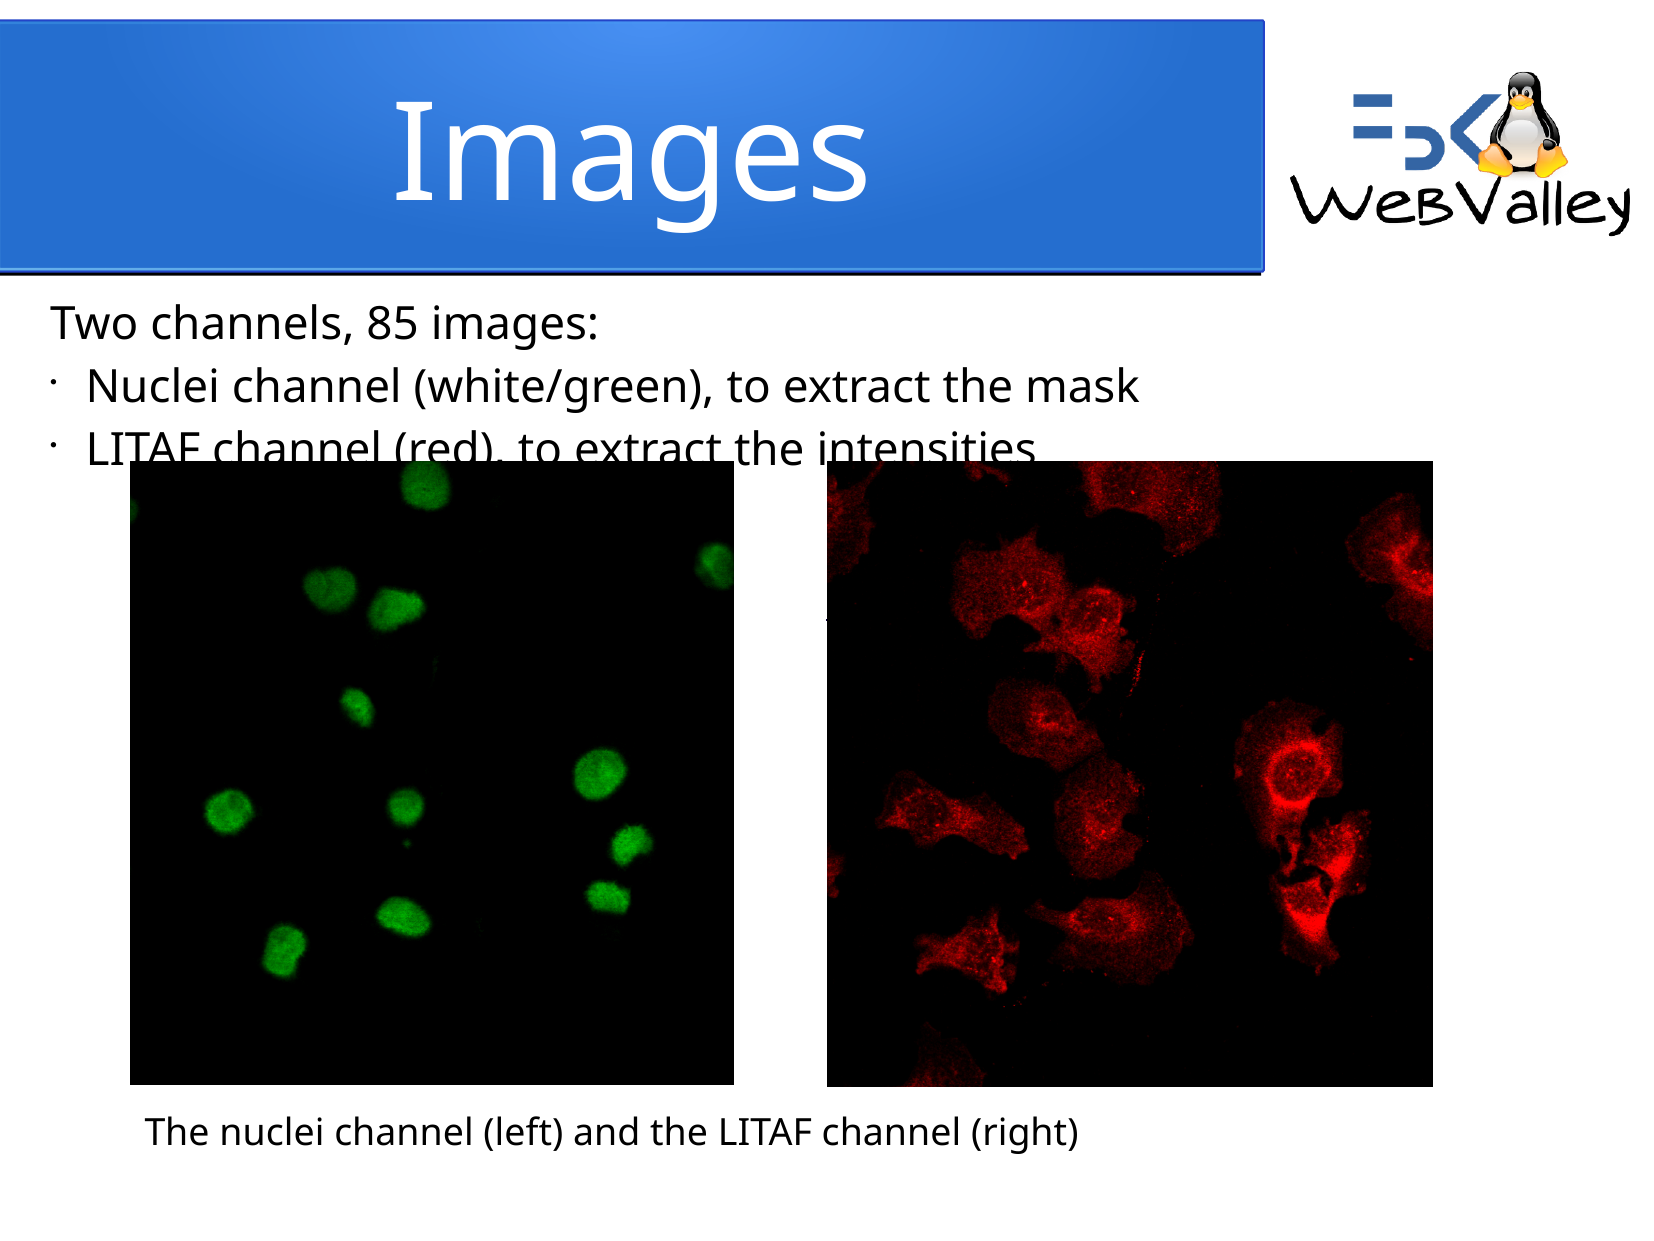

Images
Two channels, 85 images:
Nuclei channel (white/green), to extract the mask
LITAF channel (red), to extract the intensities
The nuclei channel (left) and the LITAF channel (right)